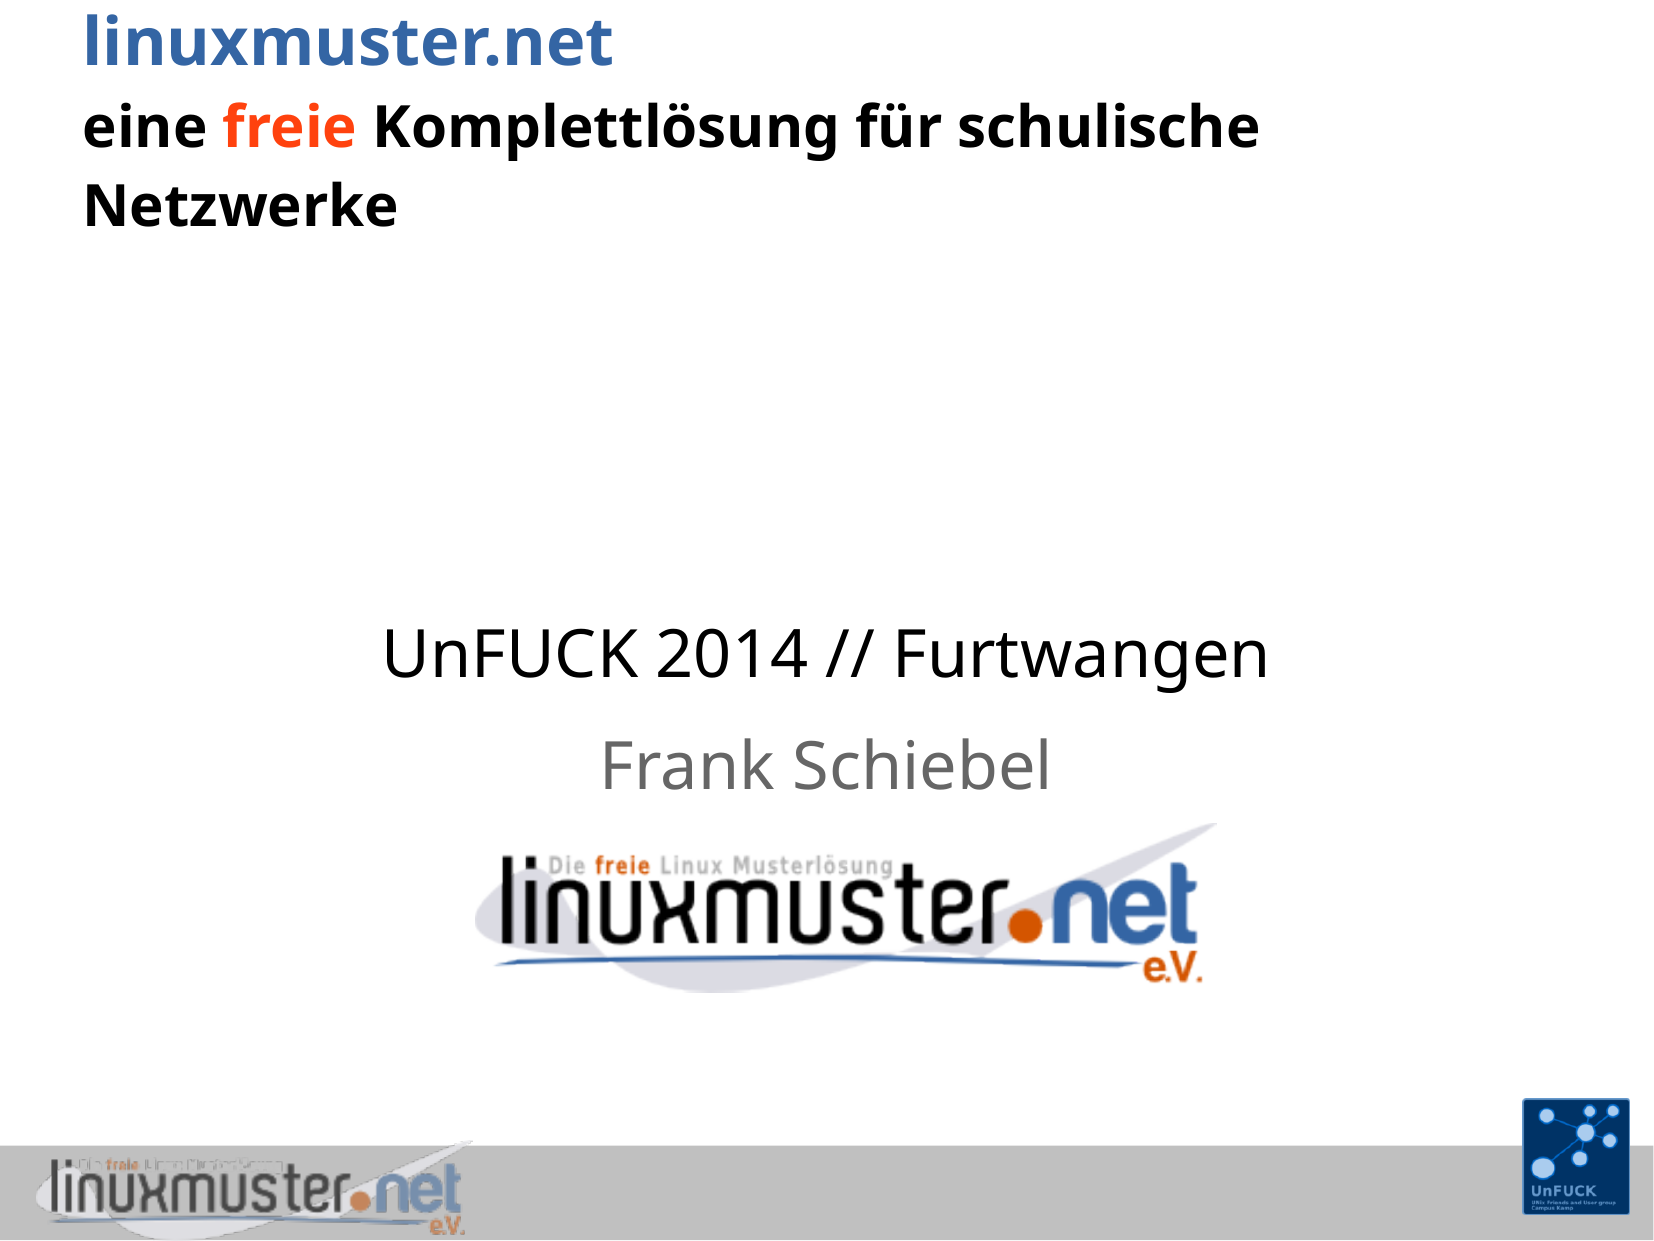

# linuxmuster.net eine freie Komplettlösung für schulische Netzwerke
UnFUCK 2014 // Furtwangen
Frank Schiebel